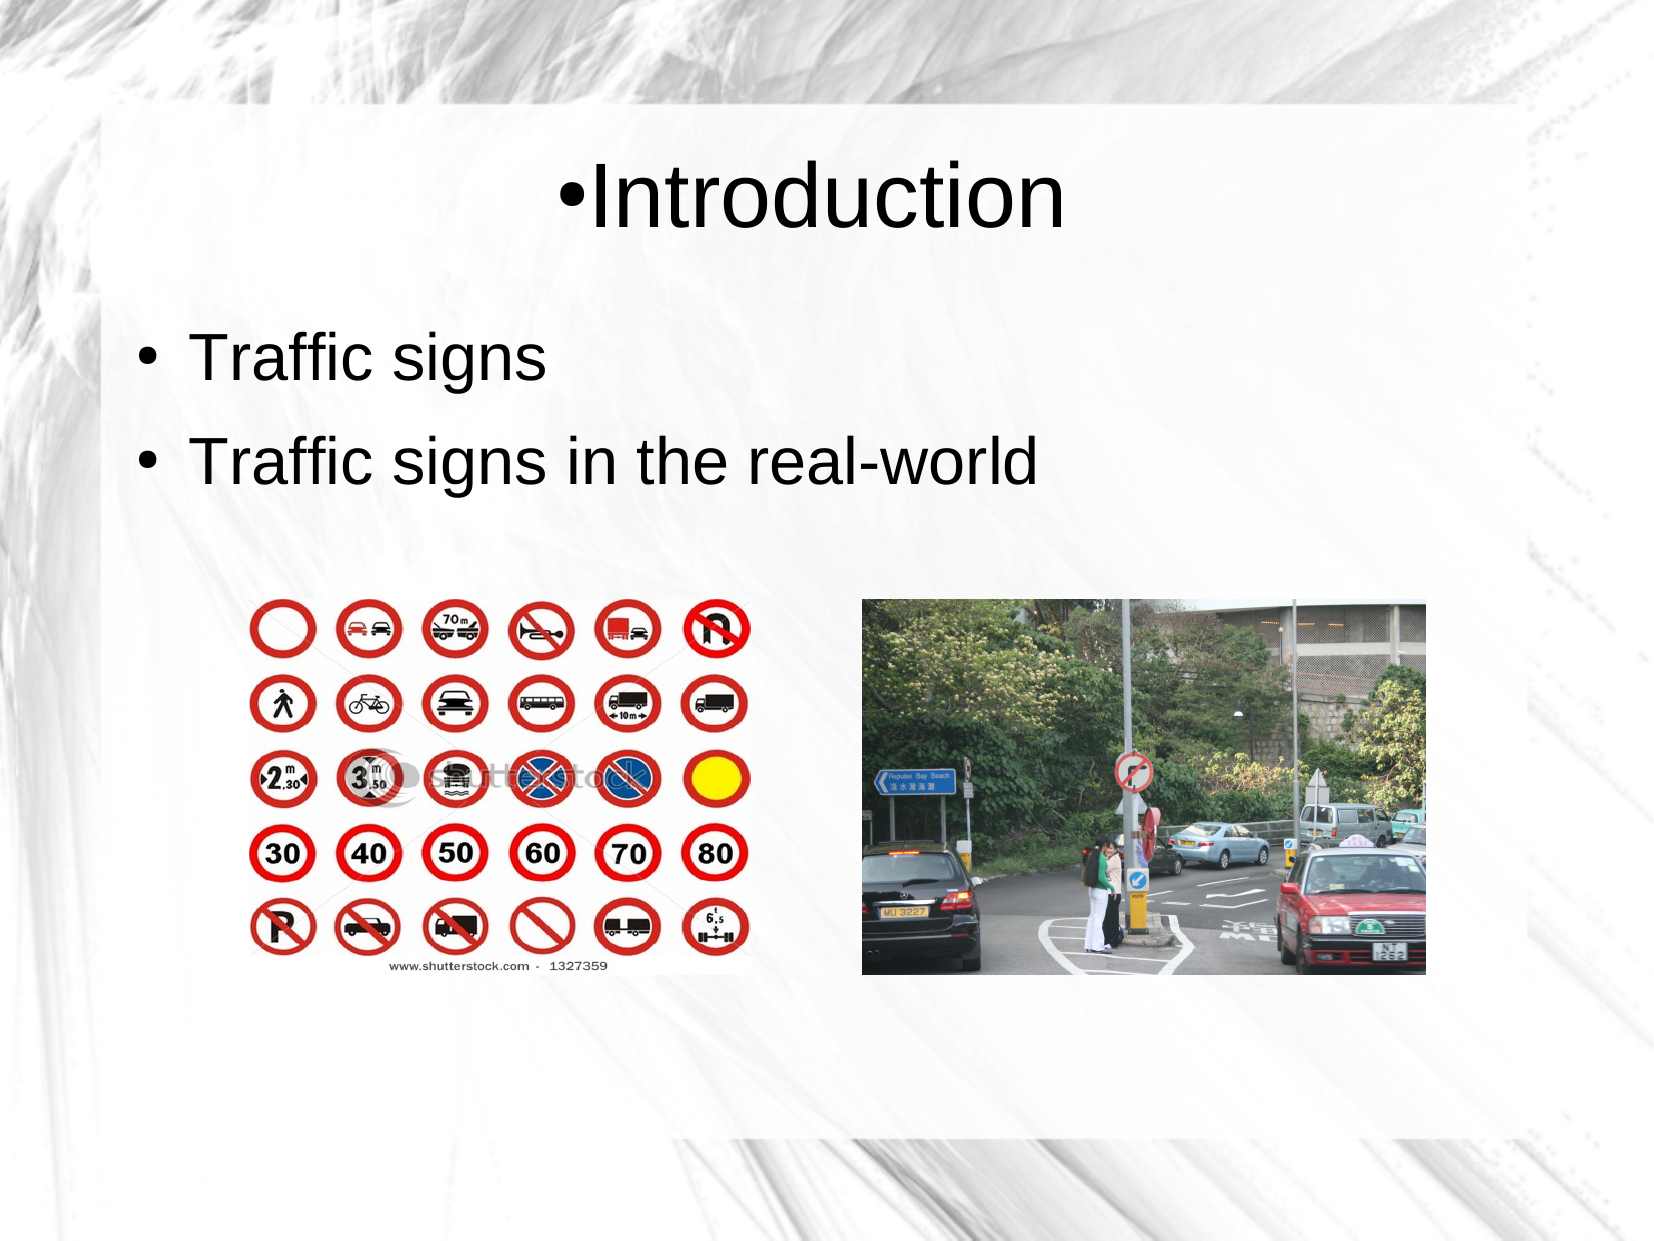

# Introduction
Traffic signs
Traffic signs in the real-world